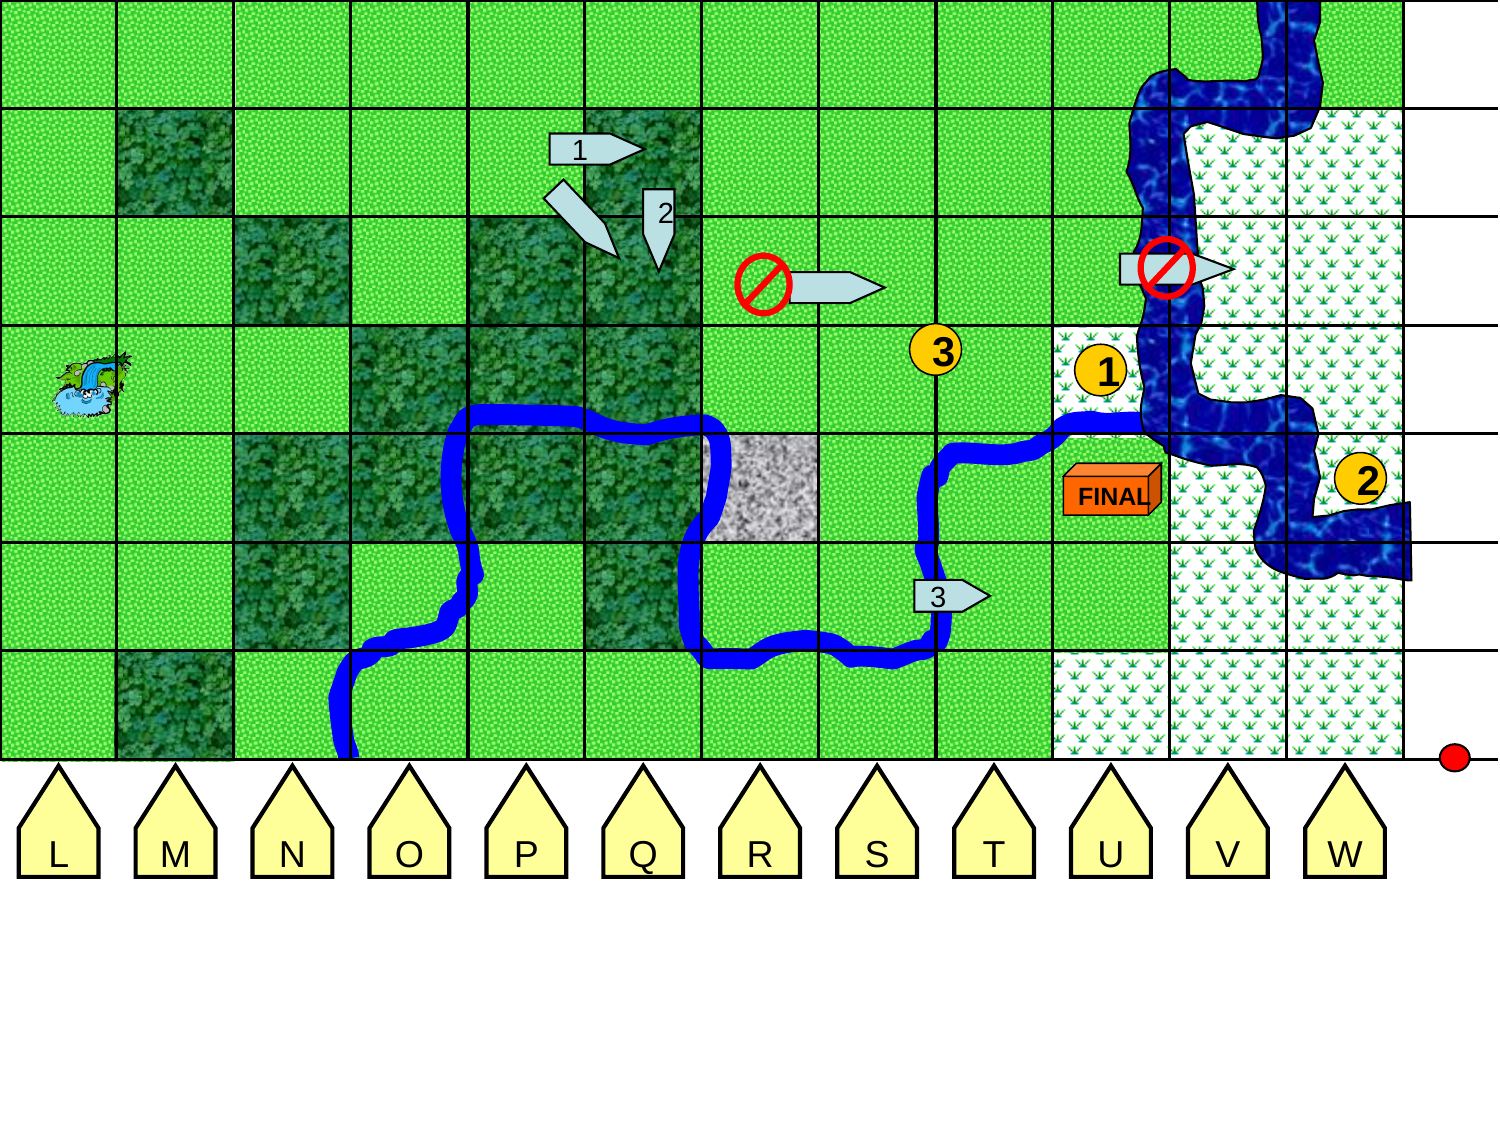

1
2
3
1
2
FINAL
3
L
M
N
O
P
Q
R
S
T
U
V
W